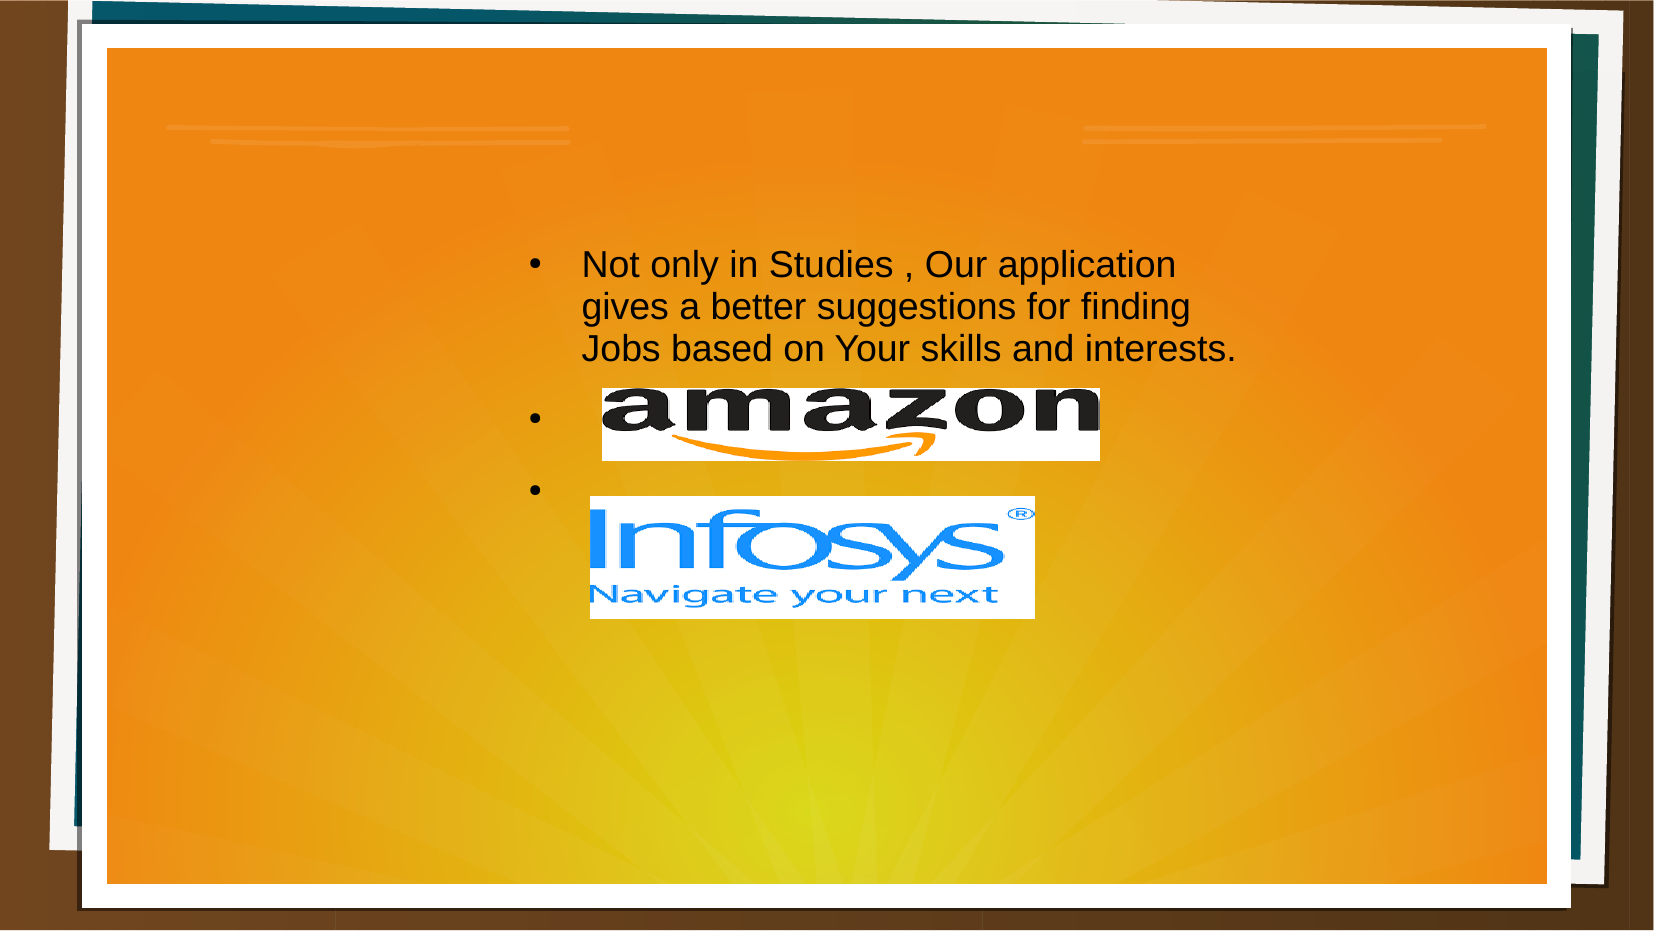

Not only in Studies , Our application gives a better suggestions for finding Jobs based on Your skills and interests.